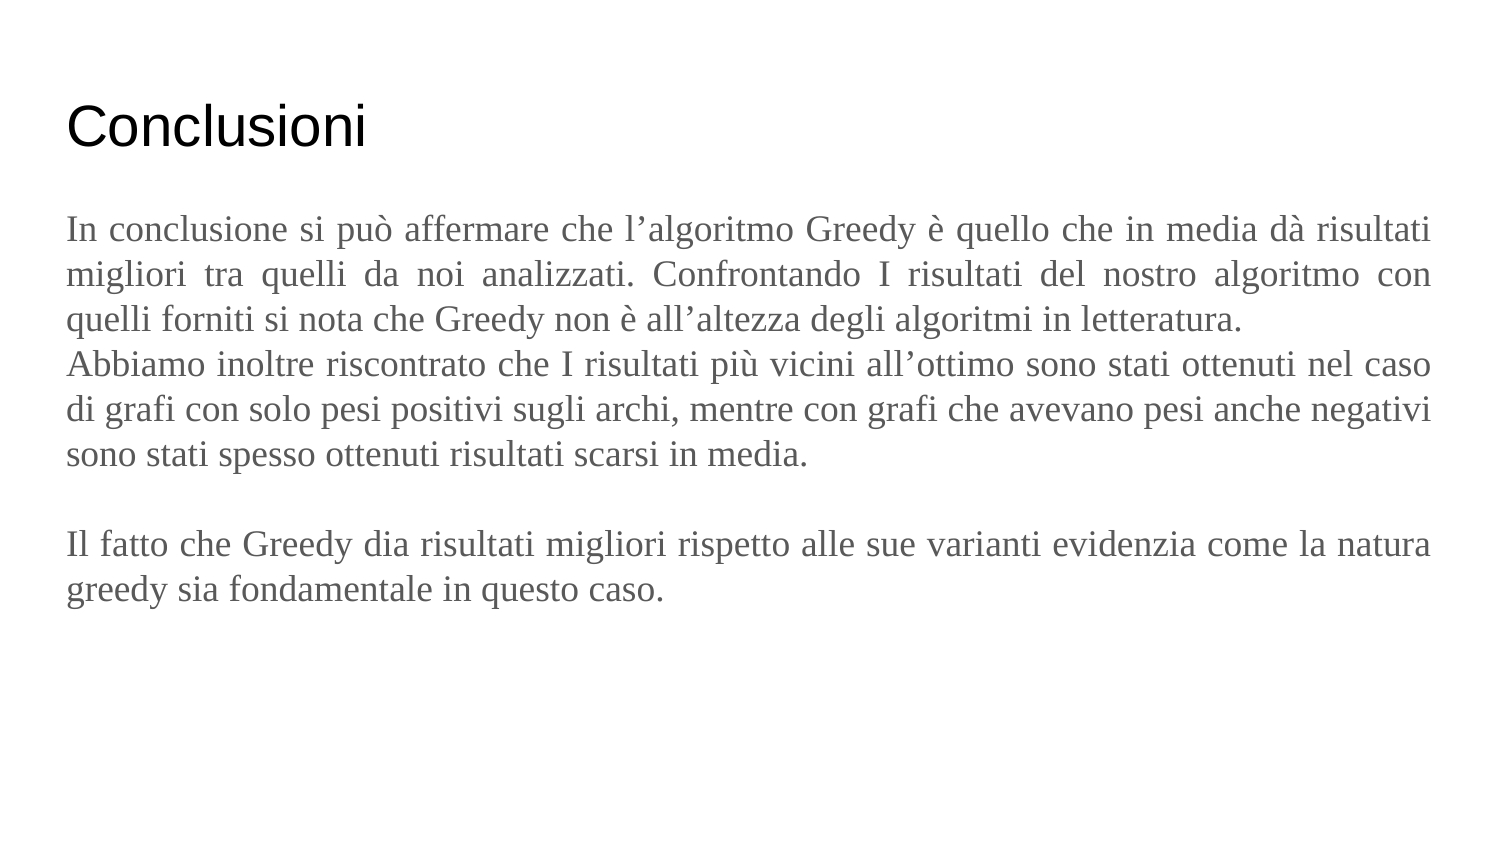

# Conclusioni
In conclusione si può affermare che l’algoritmo Greedy è quello che in media dà risultati migliori tra quelli da noi analizzati. Confrontando I risultati del nostro algoritmo con quelli forniti si nota che Greedy non è all’altezza degli algoritmi in letteratura.
Abbiamo inoltre riscontrato che I risultati più vicini all’ottimo sono stati ottenuti nel caso di grafi con solo pesi positivi sugli archi, mentre con grafi che avevano pesi anche negativi sono stati spesso ottenuti risultati scarsi in media.
Il fatto che Greedy dia risultati migliori rispetto alle sue varianti evidenzia come la natura greedy sia fondamentale in questo caso.